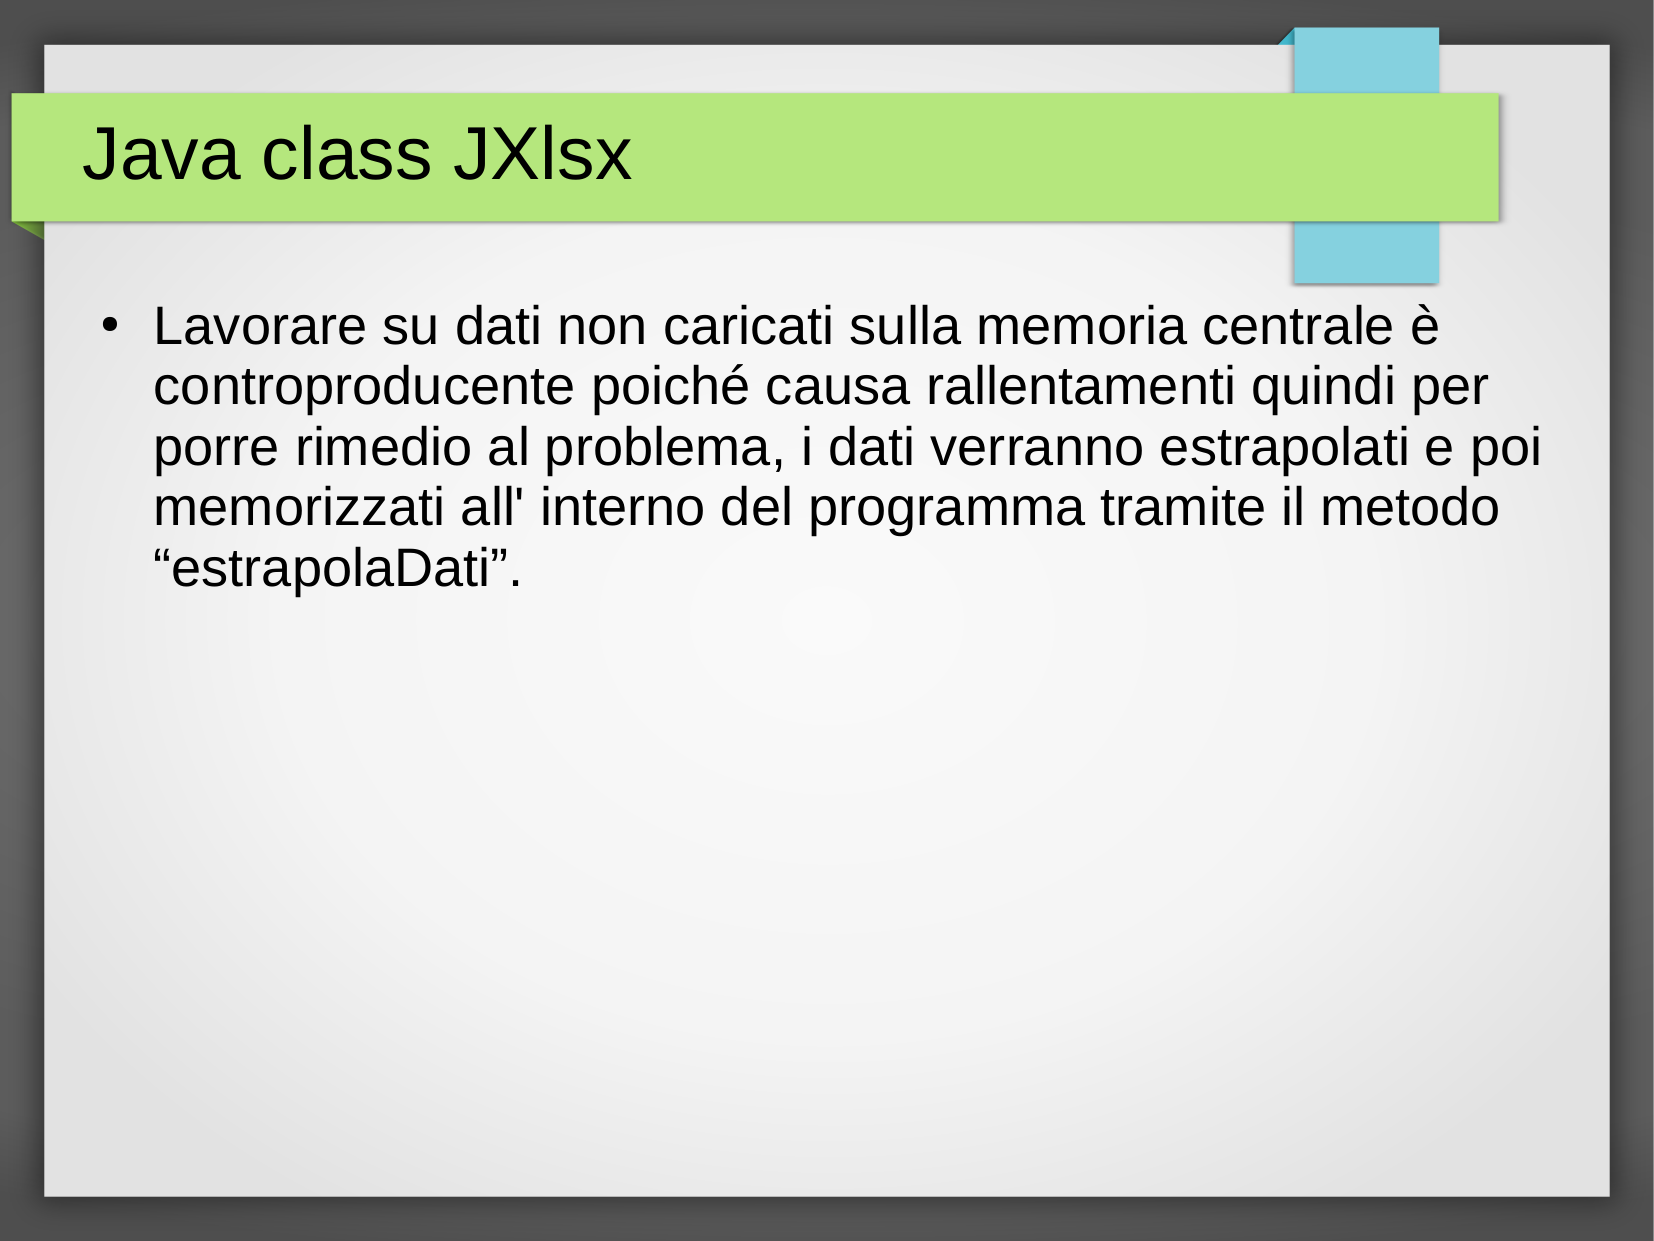

# Java class JXlsx
Lavorare su dati non caricati sulla memoria centrale è controproducente poiché causa rallentamenti quindi per porre rimedio al problema, i dati verranno estrapolati e poi memorizzati all' interno del programma tramite il metodo “estrapolaDati”.